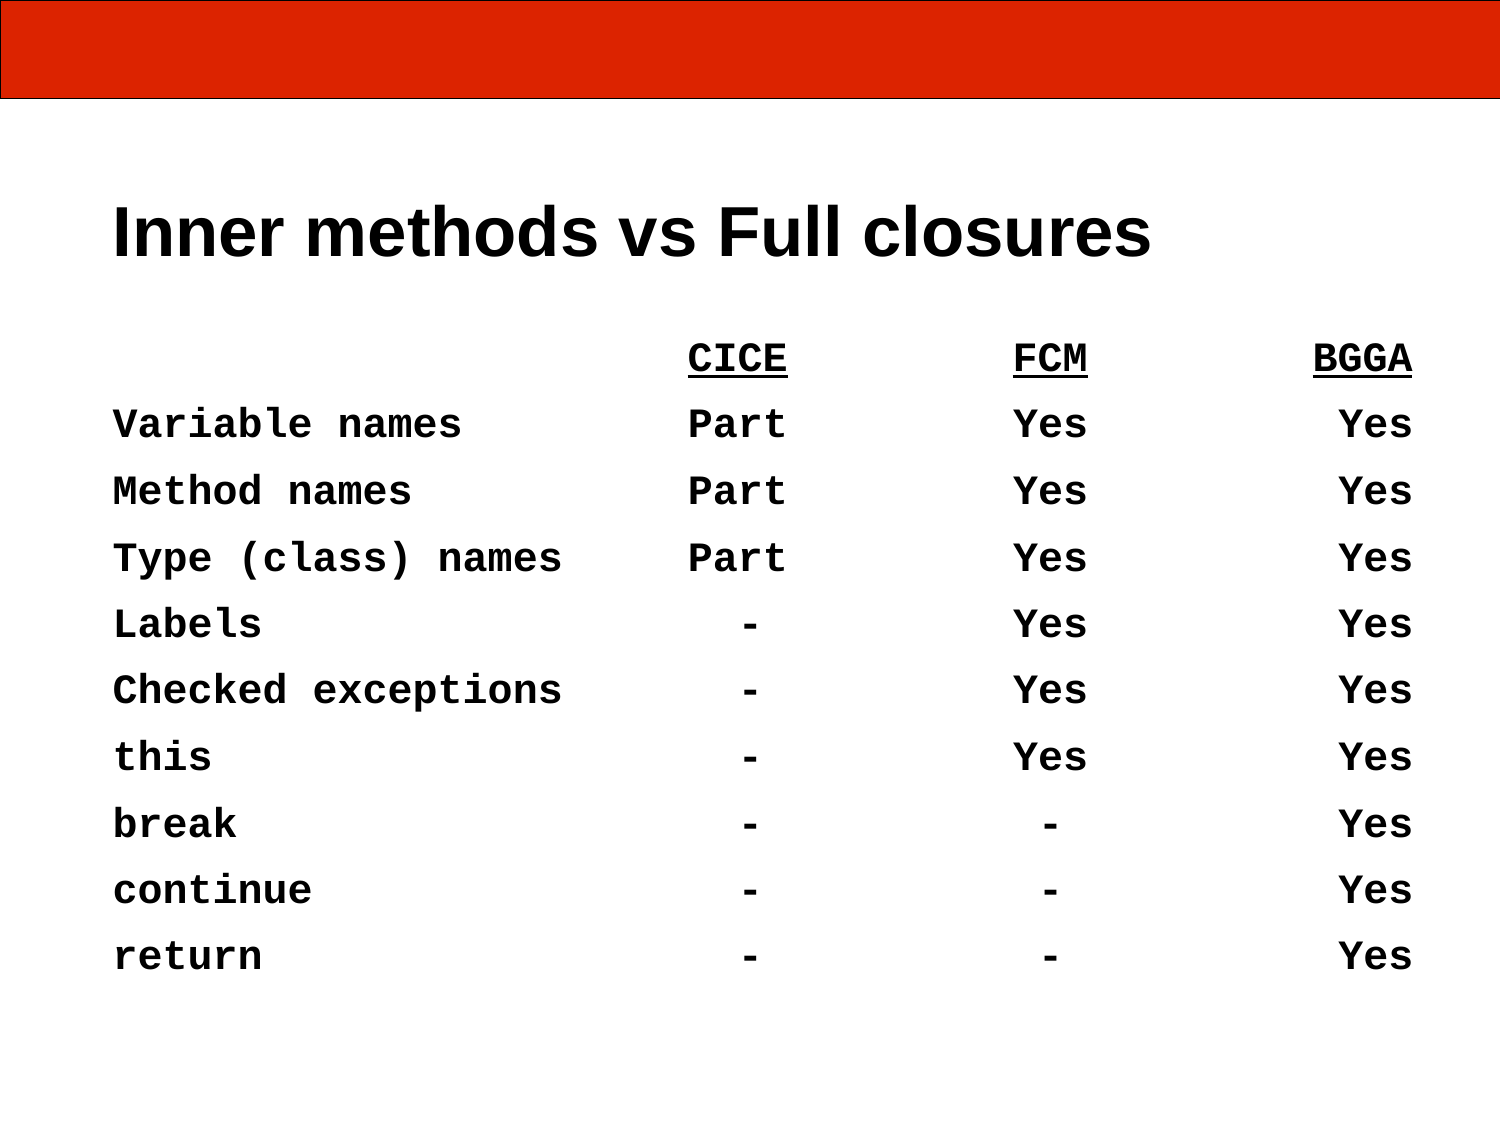

# Inner methods vs Full closures
 CICE FCM BGGA
Variable names Part Yes Yes
Method names Part Yes Yes
Type (class) names Part Yes Yes
Labels - Yes Yes
Checked exceptions - Yes Yes
this - Yes Yes
break - - Yes
continue - - Yes
return - - Yes